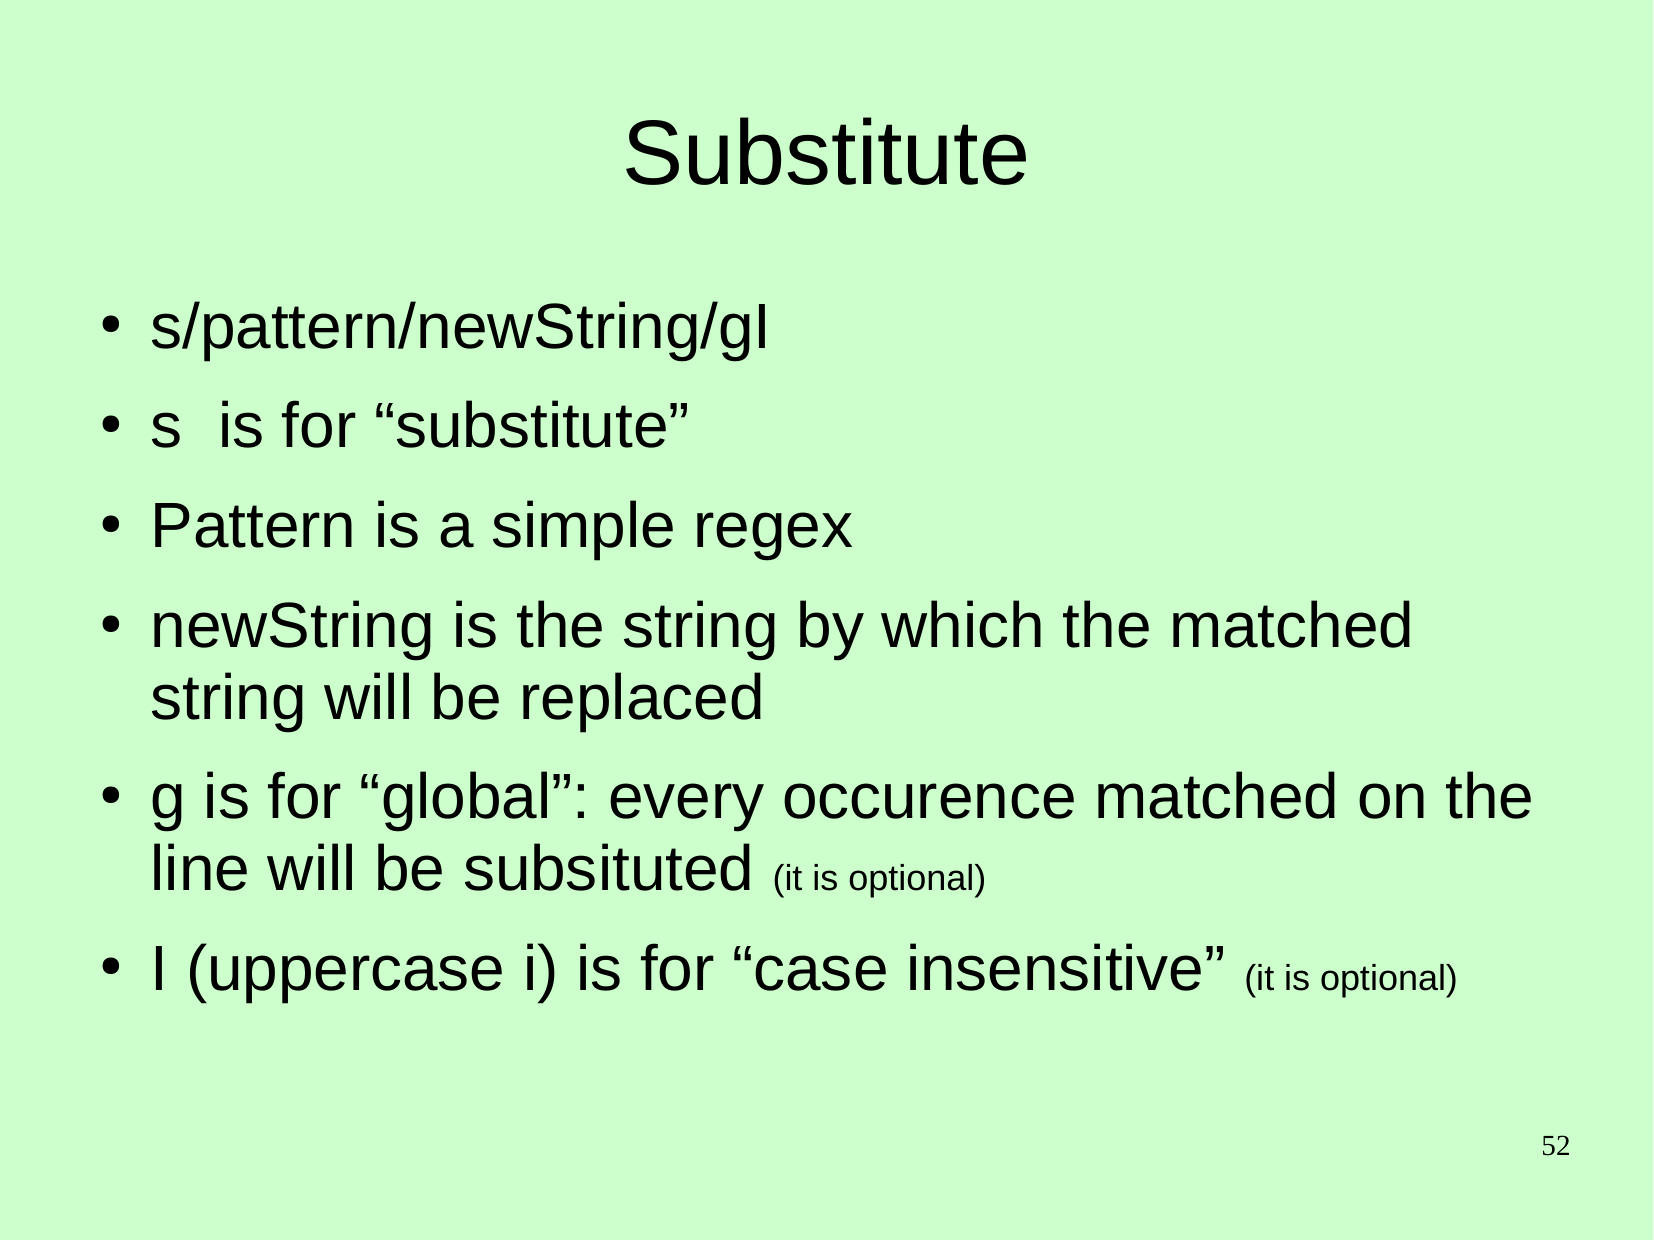

# Substitute
s/pattern/newString/gI
s is for “substitute”
Pattern is a simple regex
newString is the string by which the matched string will be replaced
g is for “global”: every occurence matched on the line will be subsituted (it is optional)
I (uppercase i) is for “case insensitive” (it is optional)
52